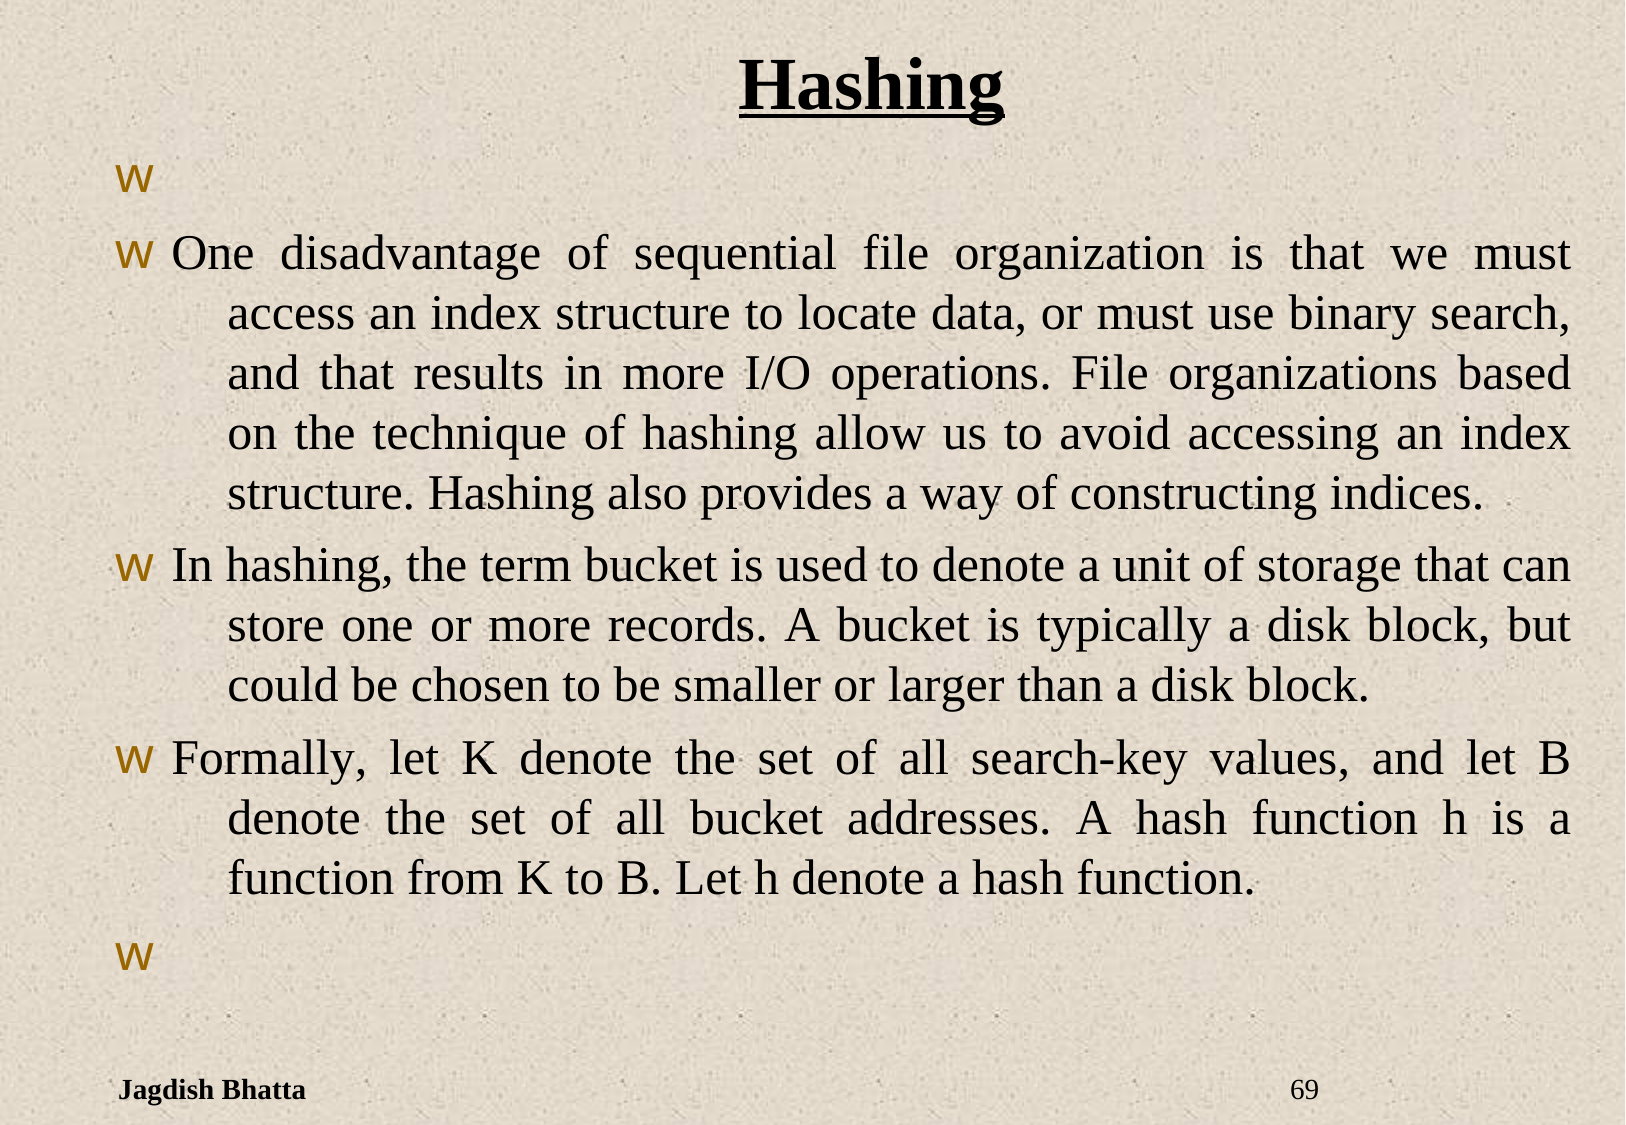

# Hashing
One disadvantage of sequential file organization is that we must access an index structure to locate data, or must use binary search, and that results in more I/O operations. File organizations based on the technique of hashing allow us to avoid accessing an index structure. Hashing also provides a way of constructing indices.
In hashing, the term bucket is used to denote a unit of storage that can store one or more records. A bucket is typically a disk block, but could be chosen to be smaller or larger than a disk block.
Formally, let K denote the set of all search-key values, and let B denote the set of all bucket addresses. A hash function h is a function from K to B. Let h denote a hash function.
Jagdish Bhatta
68